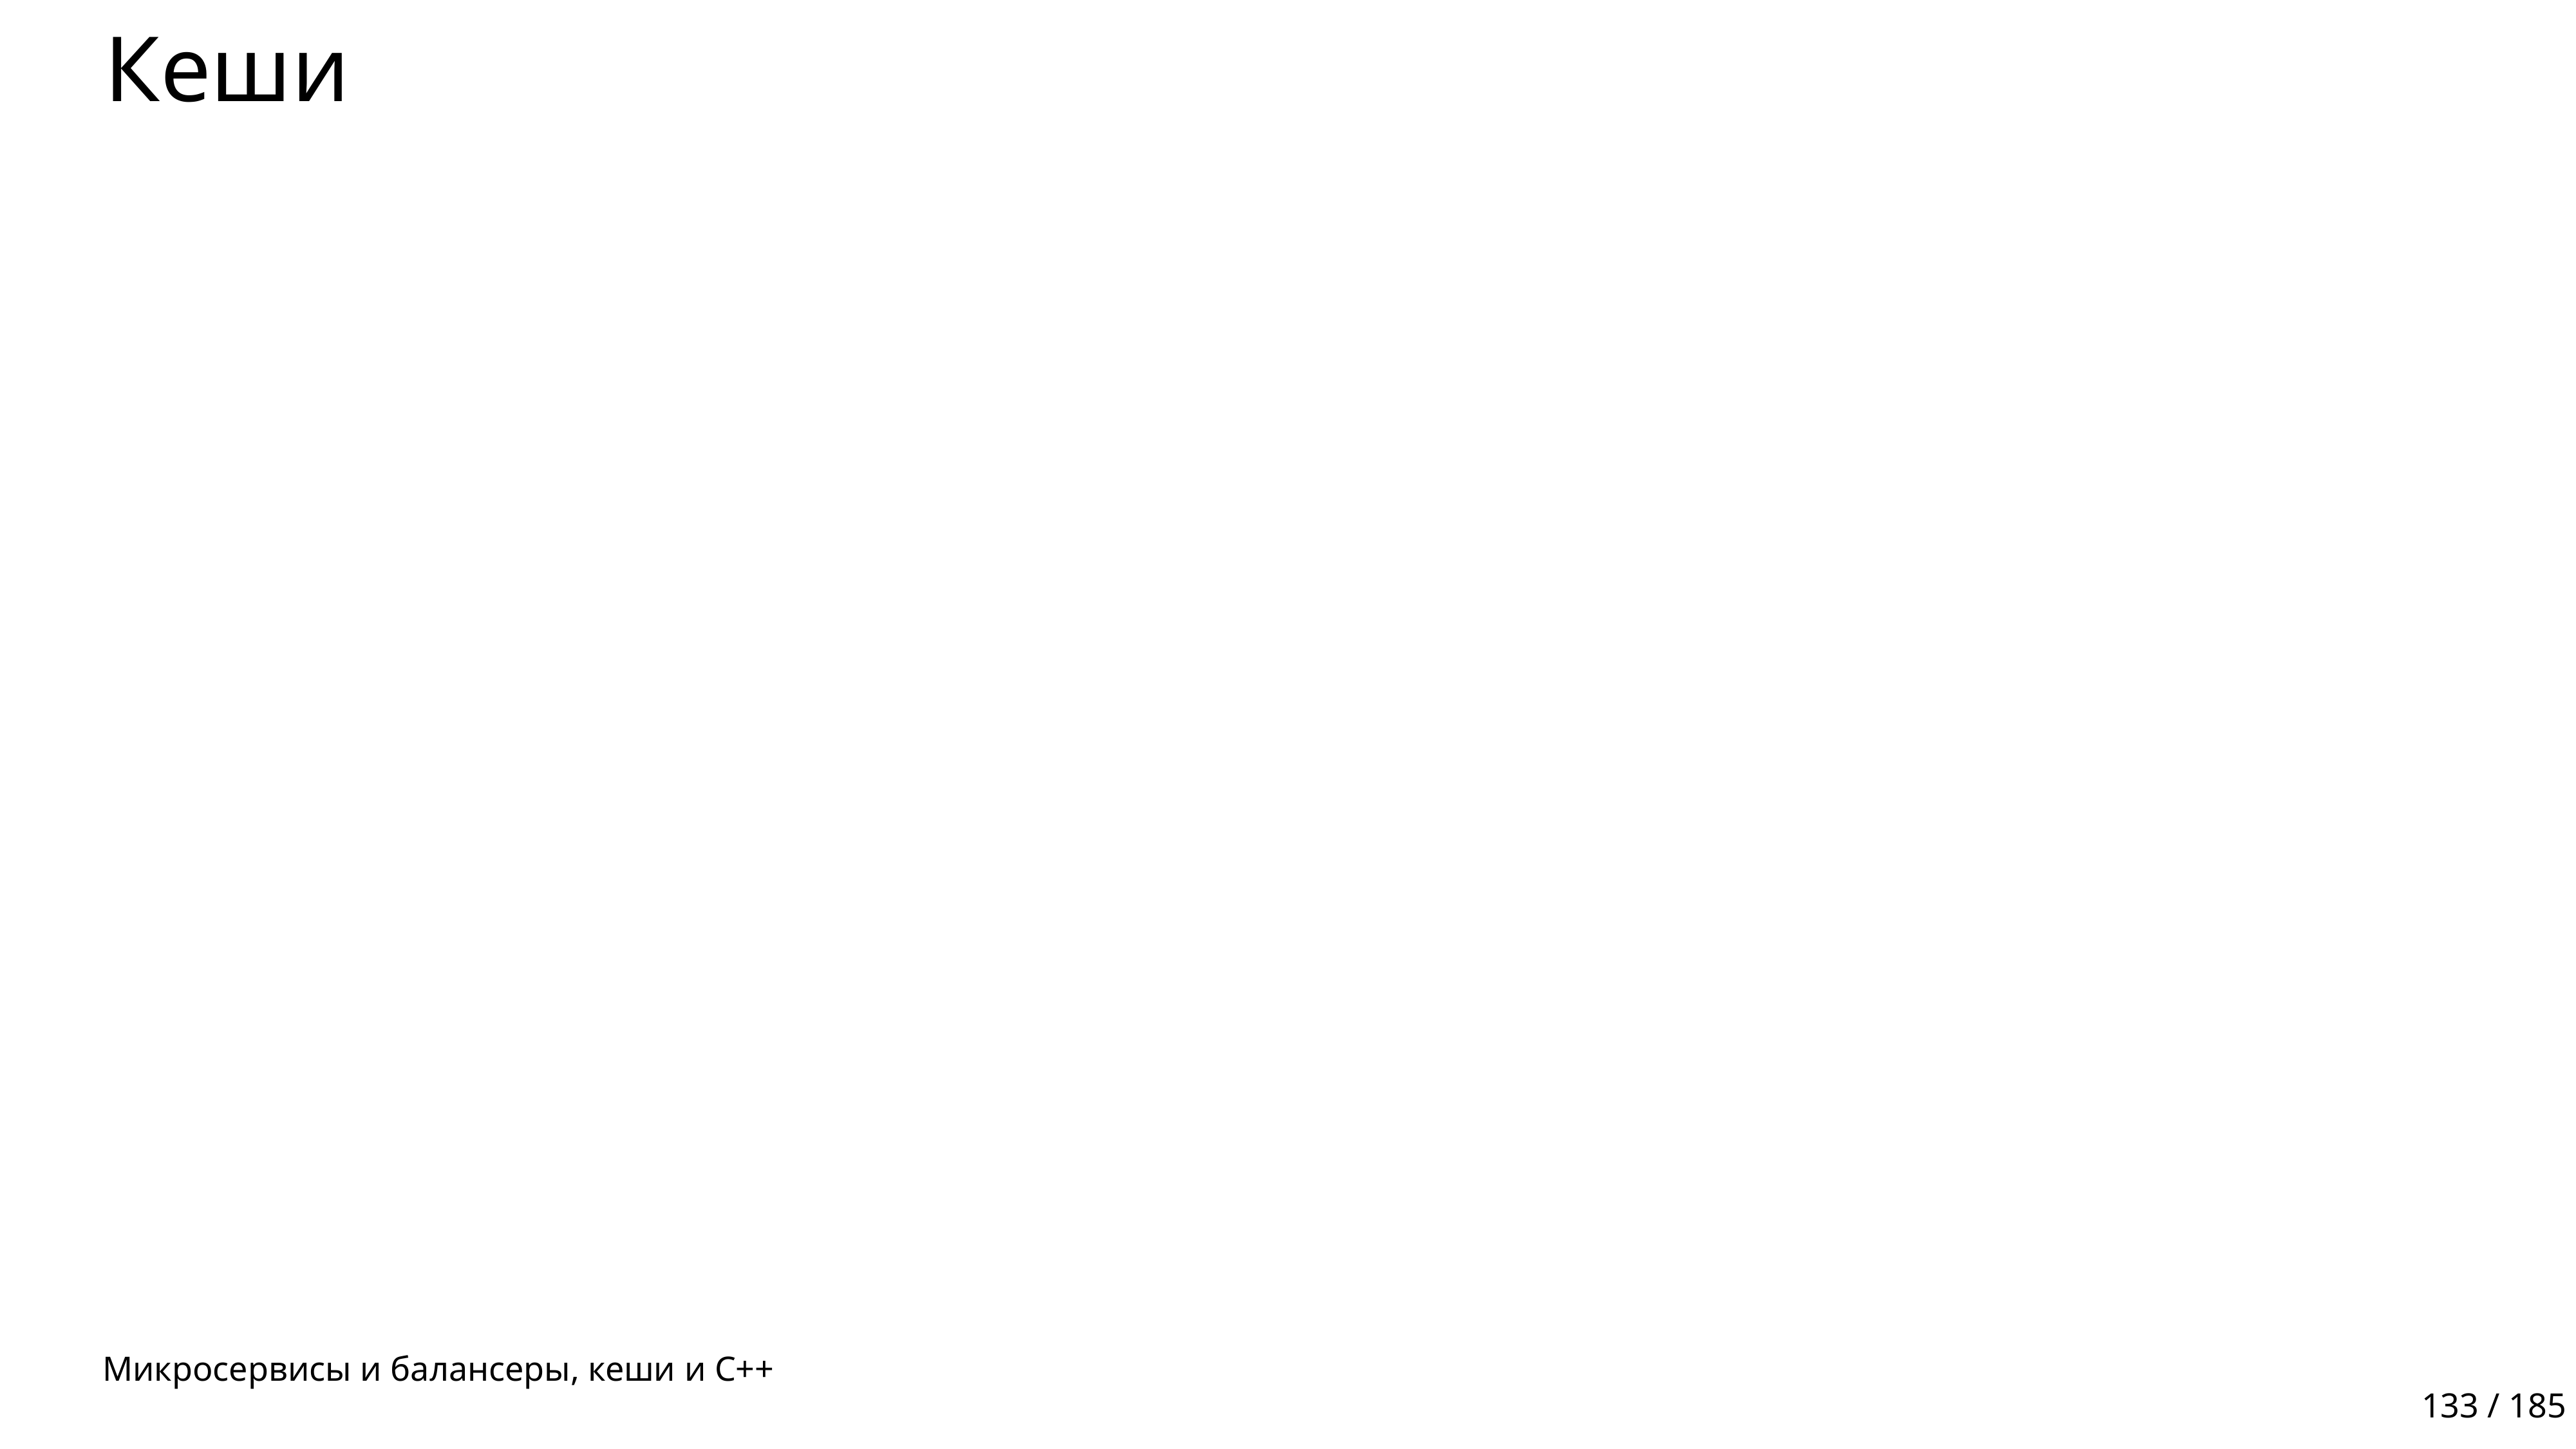

Кеши
#
Микросервисы и балансеры, кеши и C++